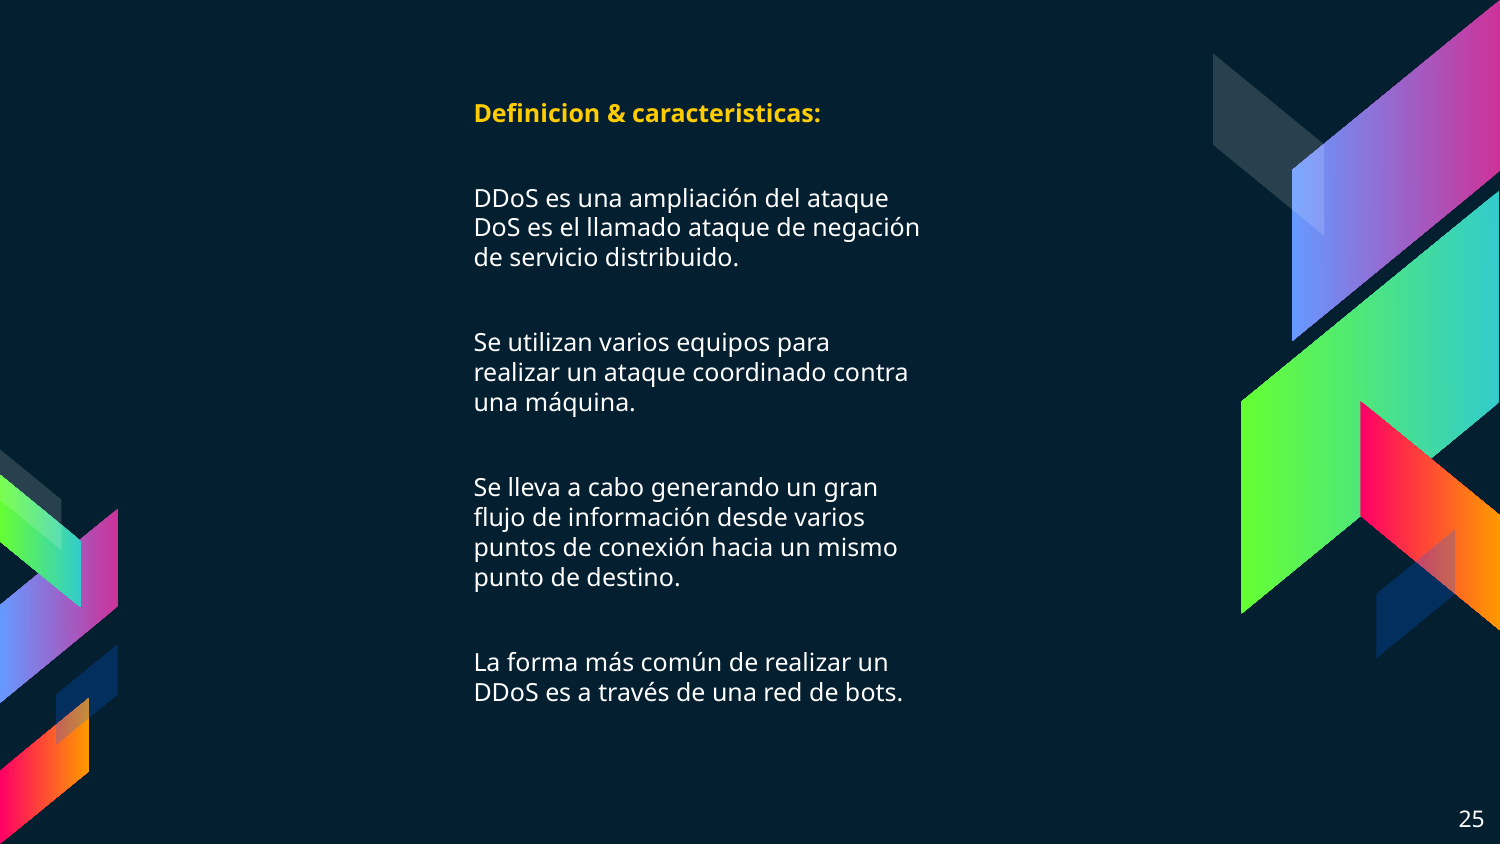

# Definicion & caracteristicas:
DDoS es una ampliación del ataque DoS es el llamado ataque de negación de servicio distribuido.
Se utilizan varios equipos para realizar un ataque coordinado contra una máquina.
Se lleva a cabo generando un gran flujo de información desde varios puntos de conexión hacia un mismo punto de destino.
La forma más común de realizar un DDoS es a través de una red de bots.